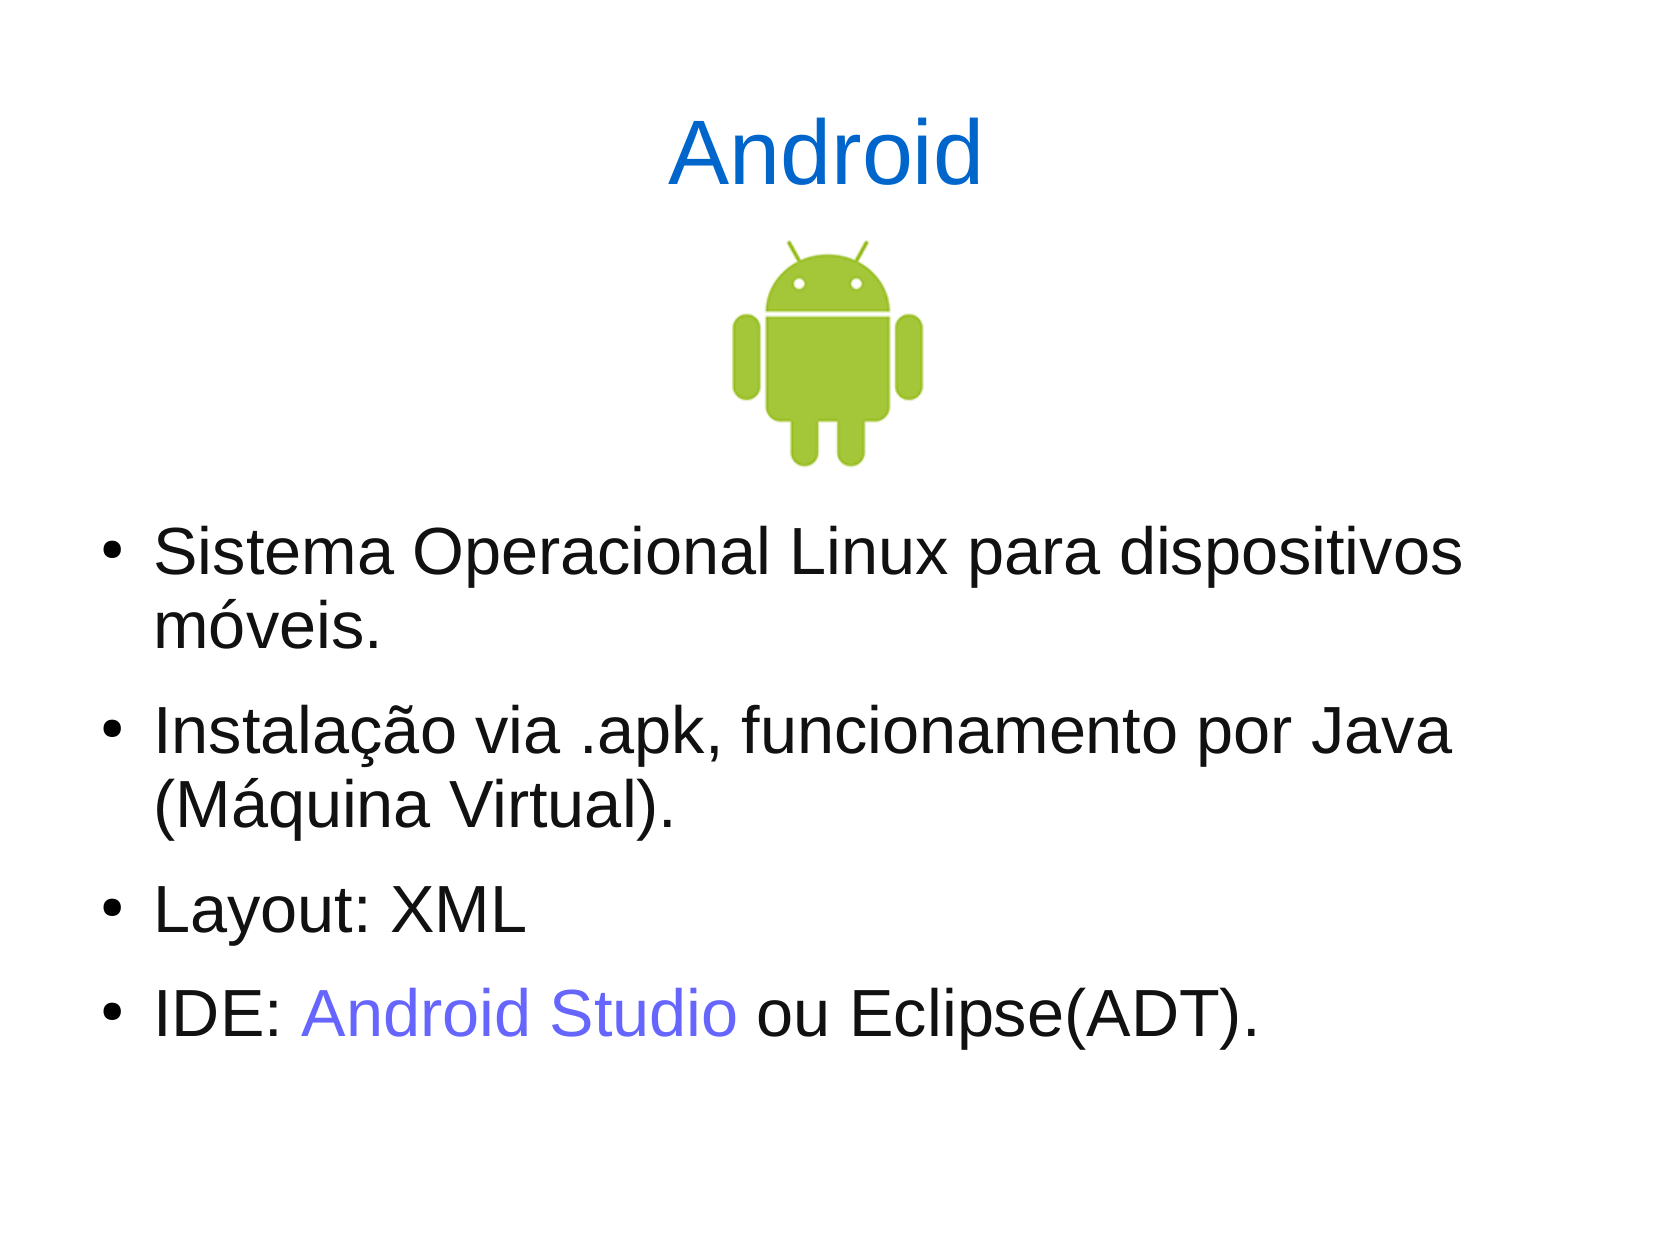

# Android
Sistema Operacional Linux para dispositivos móveis.
Instalação via .apk, funcionamento por Java (Máquina Virtual).
Layout: XML
IDE: Android Studio ou Eclipse(ADT).